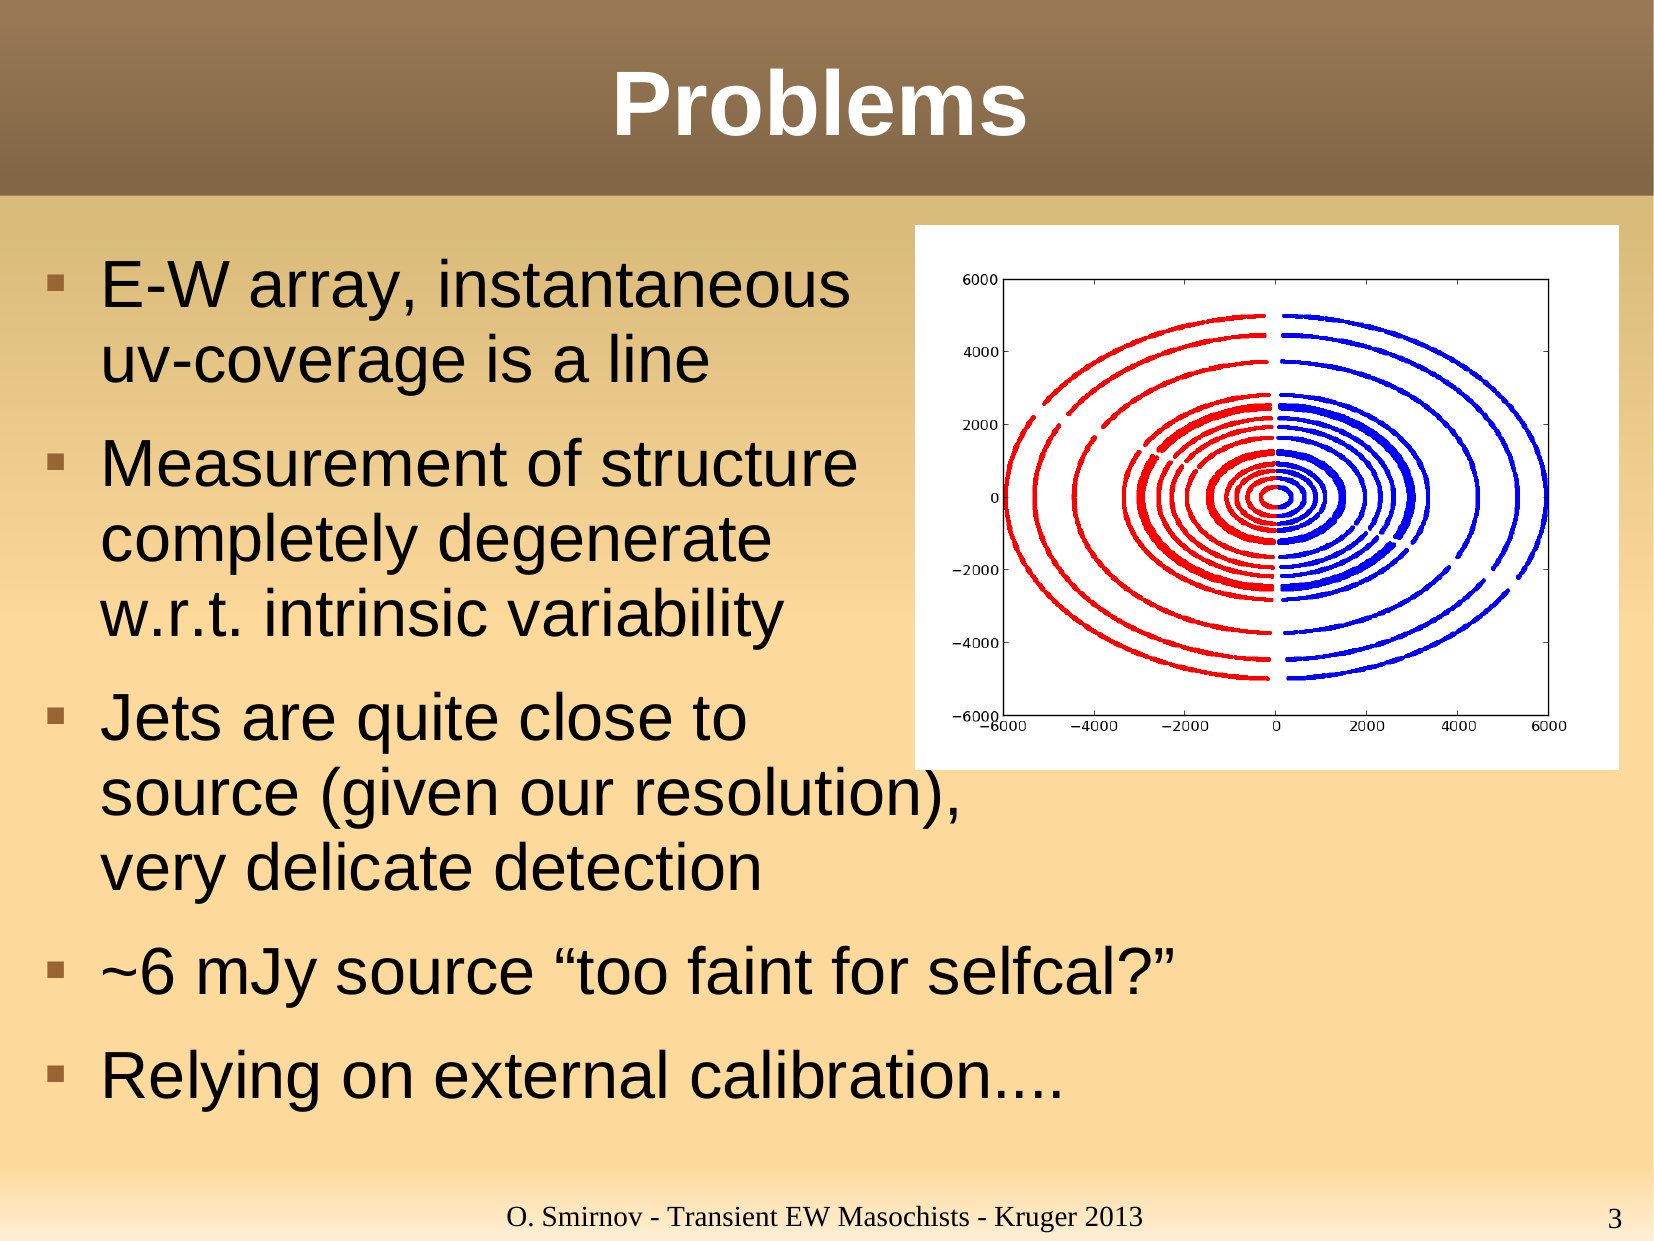

# Problems
E-W array, instantaneous
uv-coverage is a line
Measurement of structure
completely degenerate
w.r.t. intrinsic variability
Jets are quite close to
source (given our resolution),
very delicate detection
~6 mJy source “too faint for selfcal?”
Relying on external calibration....
O. Smirnov - Transient EW Masochists - Kruger 2013
3